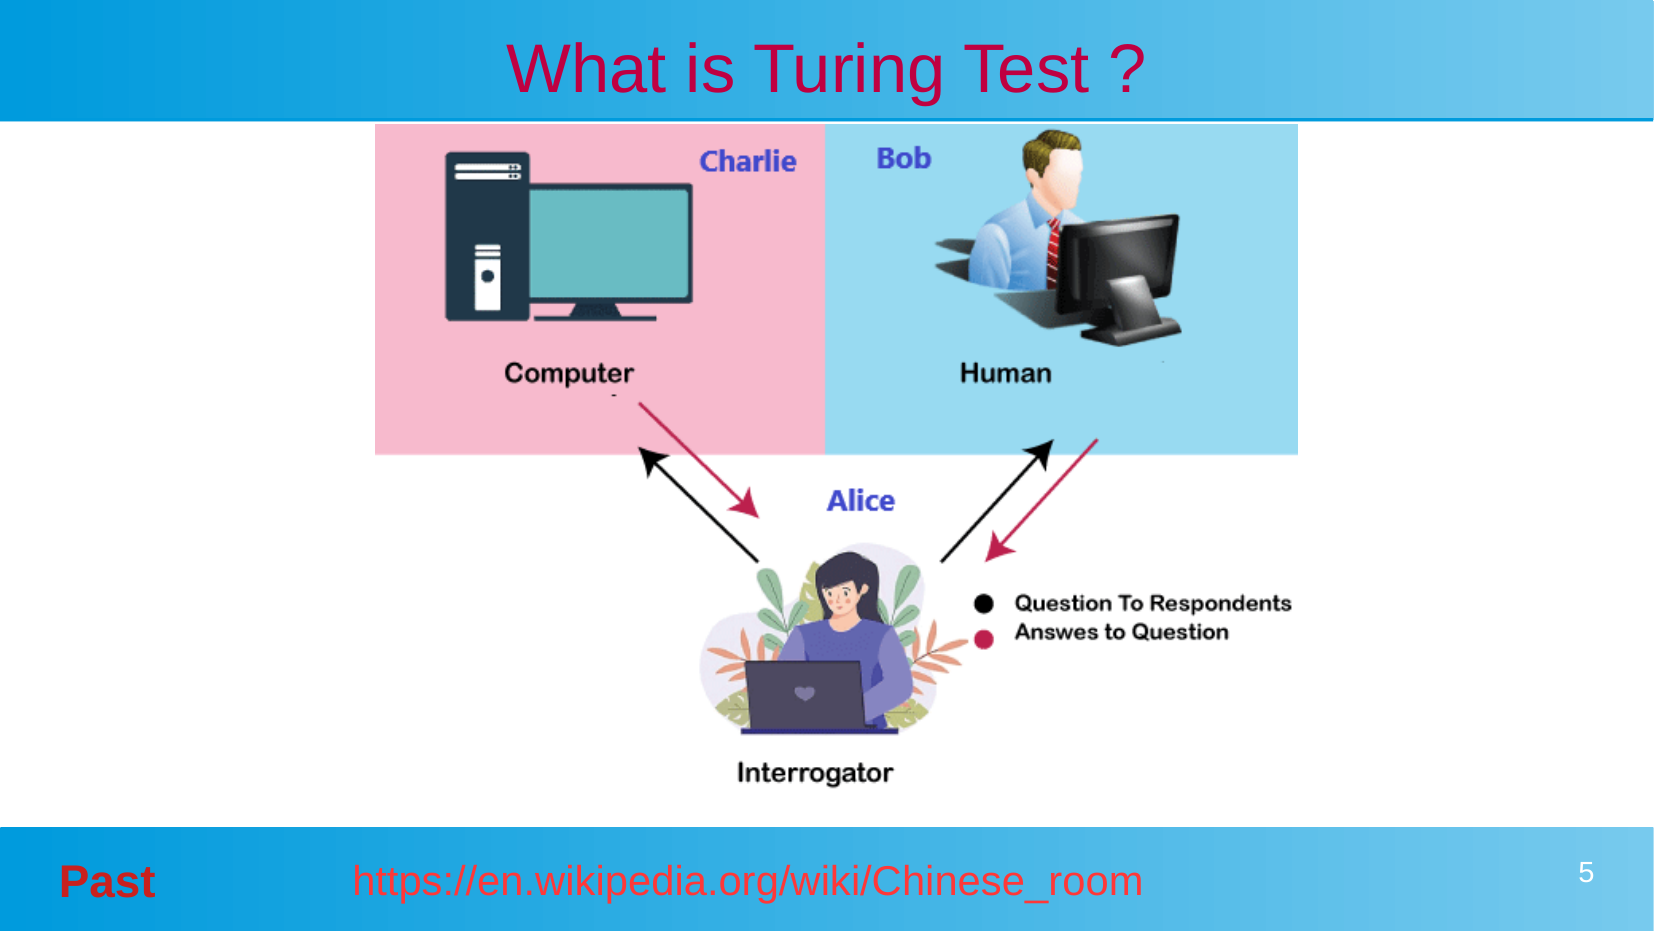

# What is Turing Test ?
https://en.wikipedia.org/wiki/Chinese_room
5